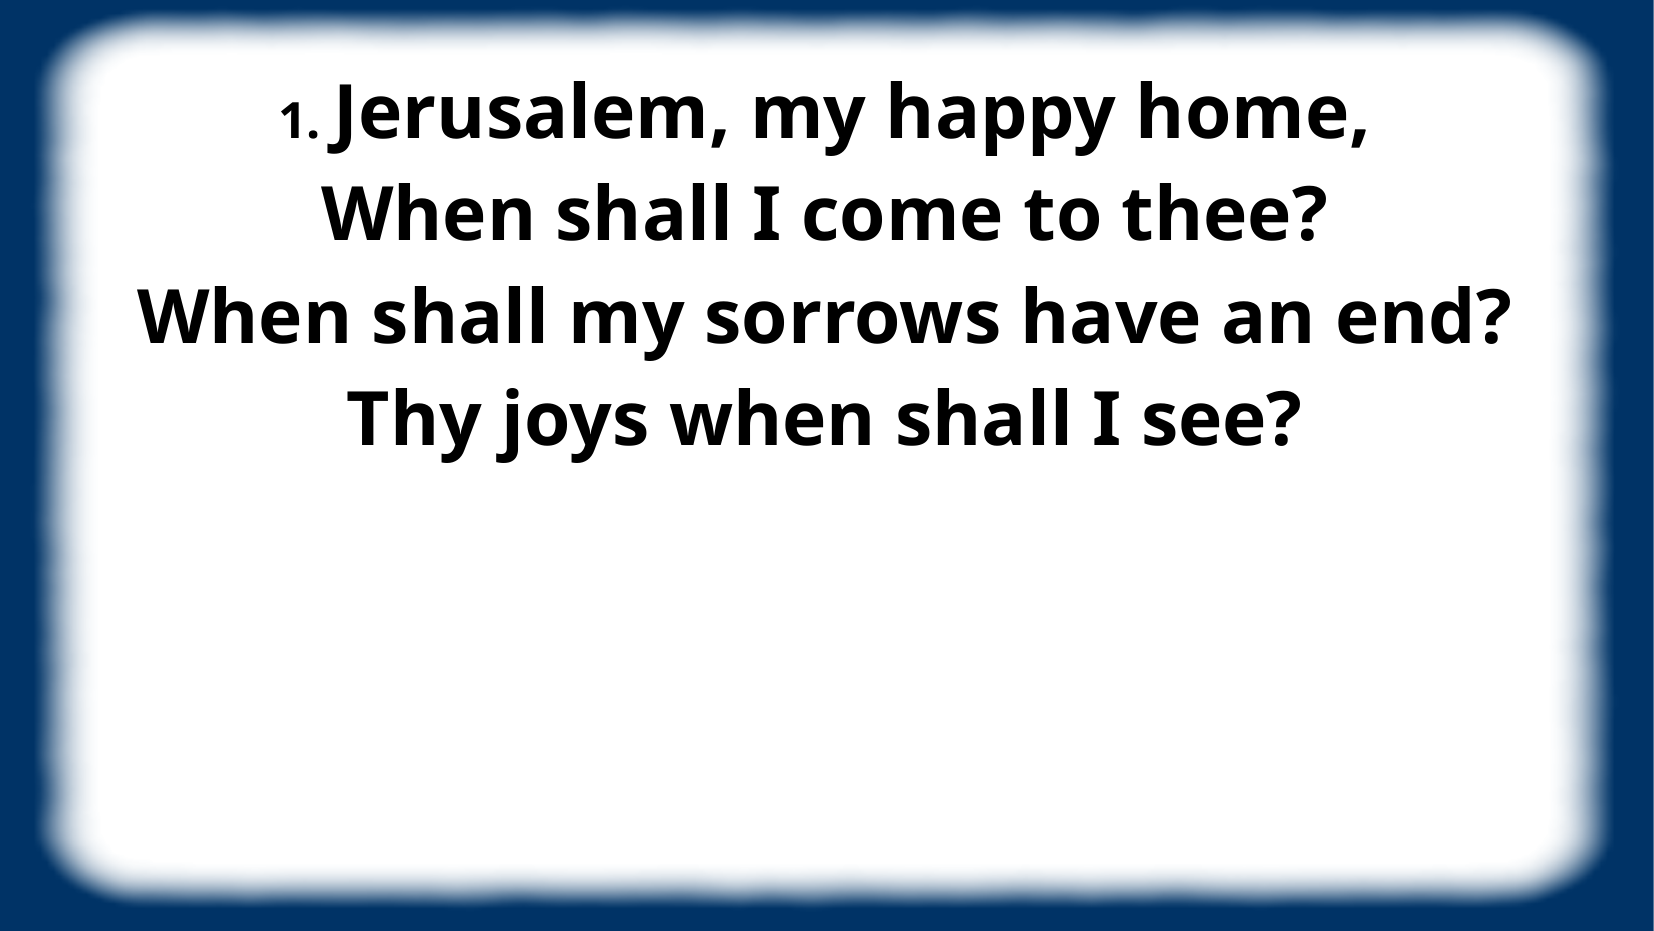

1. Jerusalem, my happy home,
When shall I come to thee?
When shall my sorrows have an end?
Thy joys when shall I see?